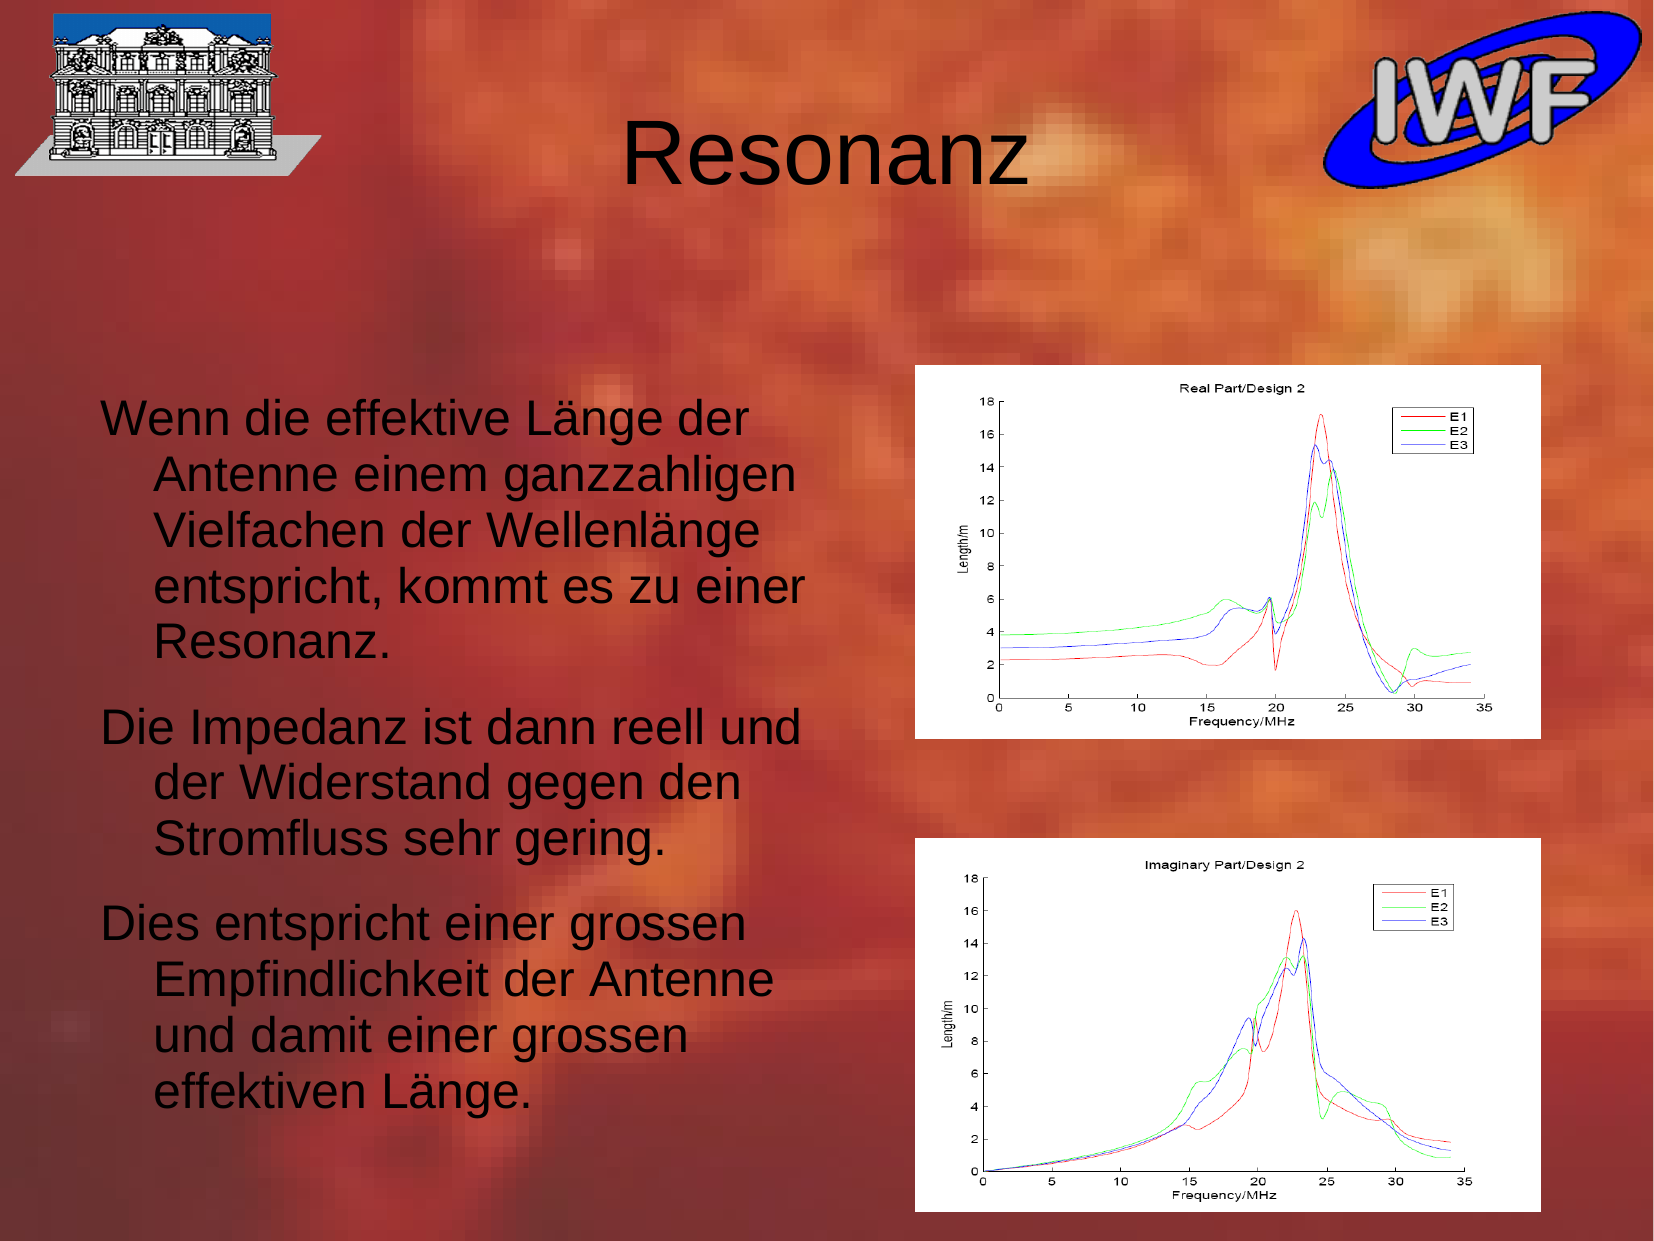

# Resonanz
Wenn die effektive Länge der Antenne einem ganzzahligen Vielfachen der Wellenlänge entspricht, kommt es zu einer Resonanz.
Die Impedanz ist dann reell und der Widerstand gegen den Stromfluss sehr gering.
Dies entspricht einer grossen Empfindlichkeit der Antenne und damit einer grossen effektiven Länge.